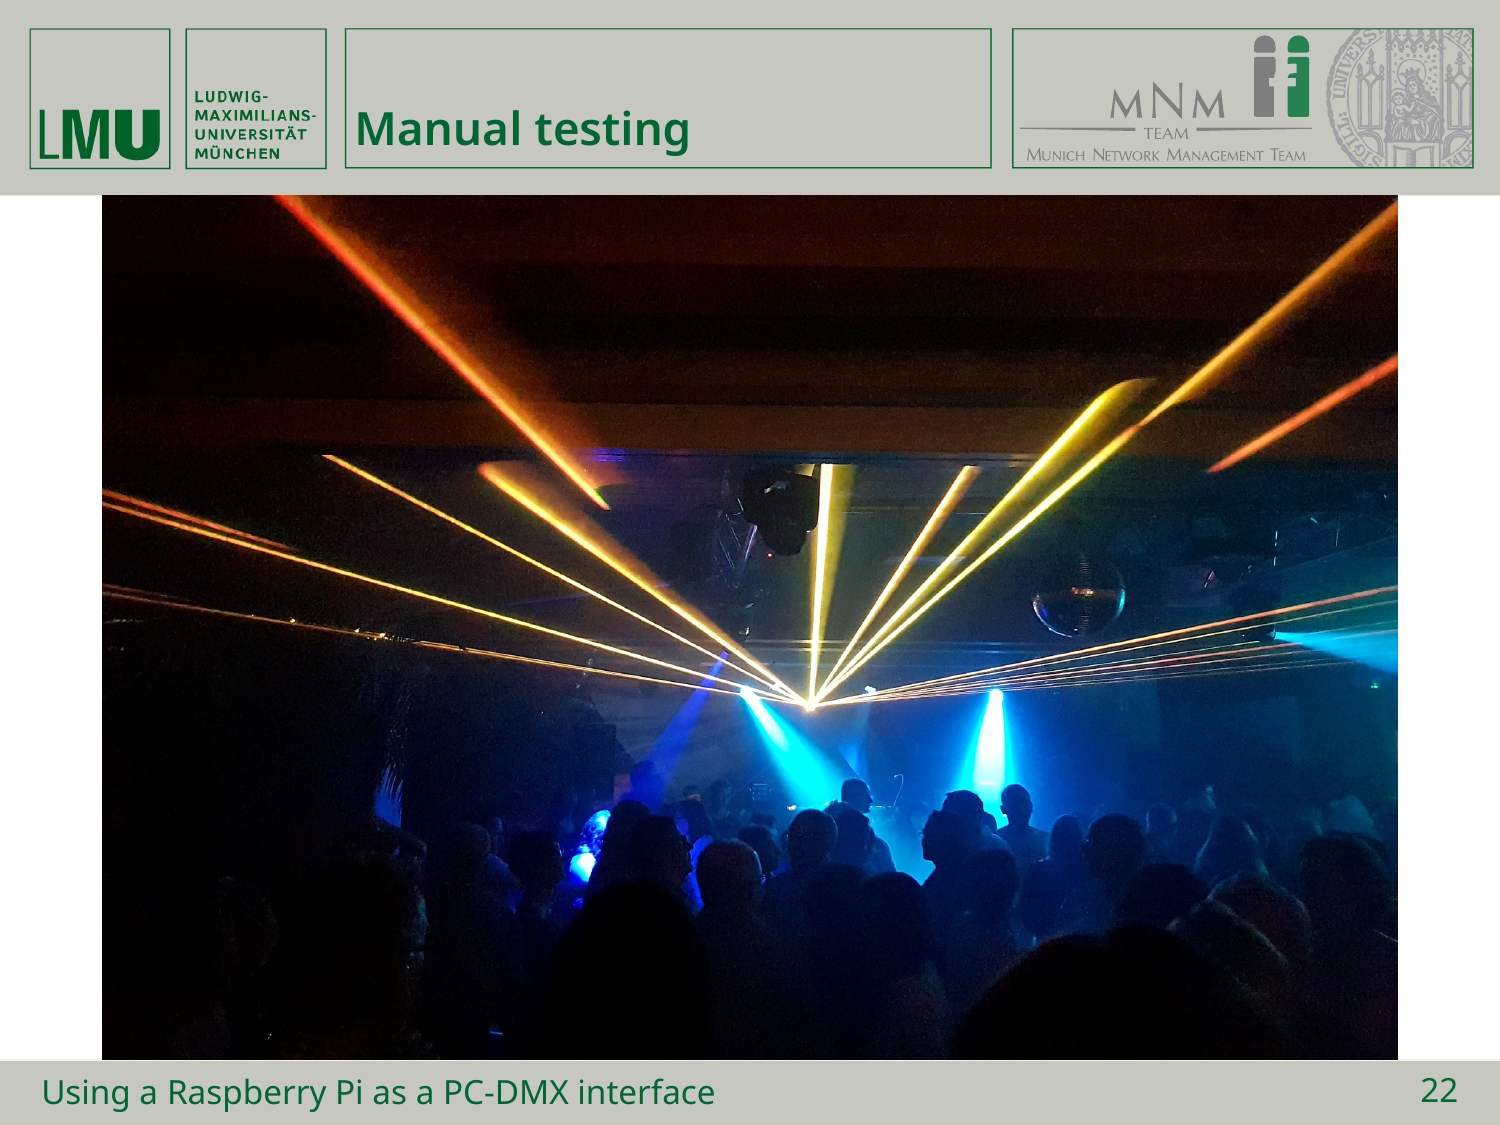

# Manual testing
PC-DMX interface with Raspberry Pi
22